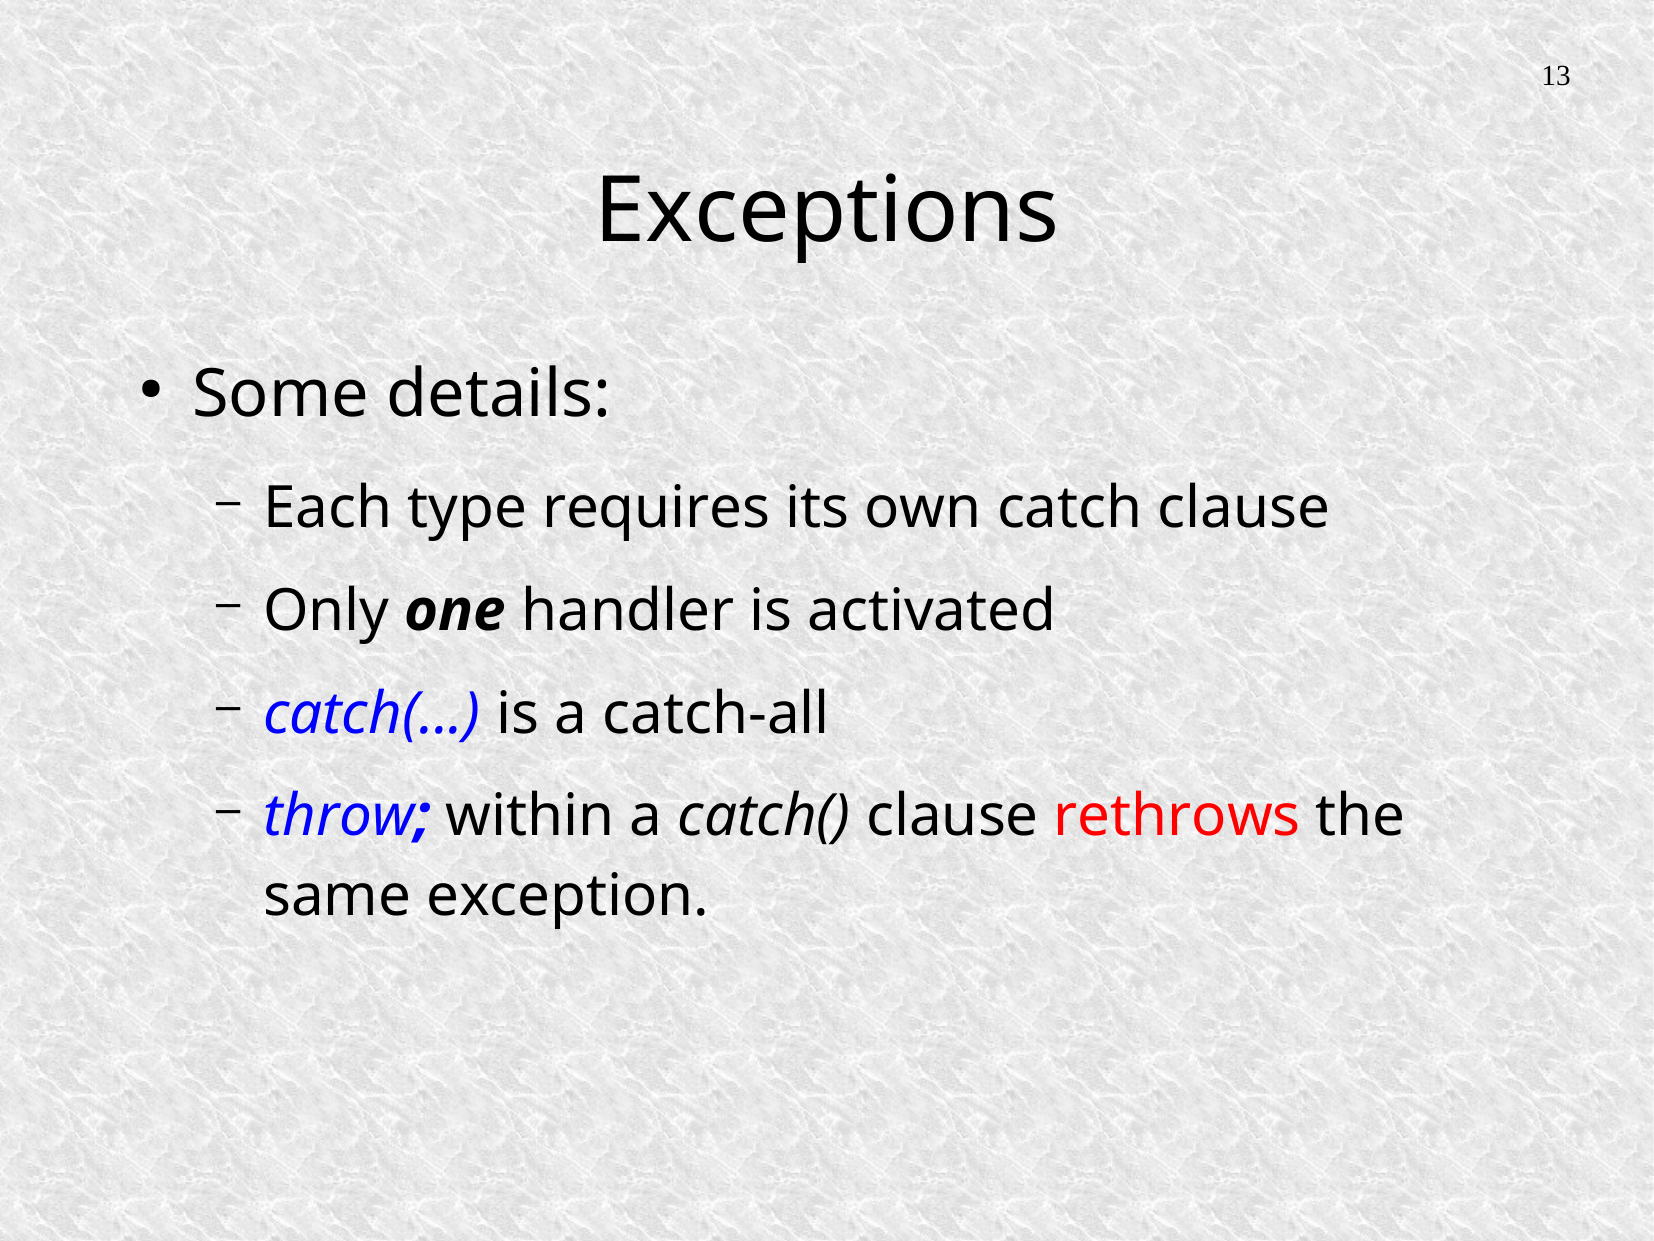

13
# Exceptions
Some details:
Each type requires its own catch clause
Only one handler is activated
catch(...) is a catch-all
throw; within a catch() clause rethrows the same exception.